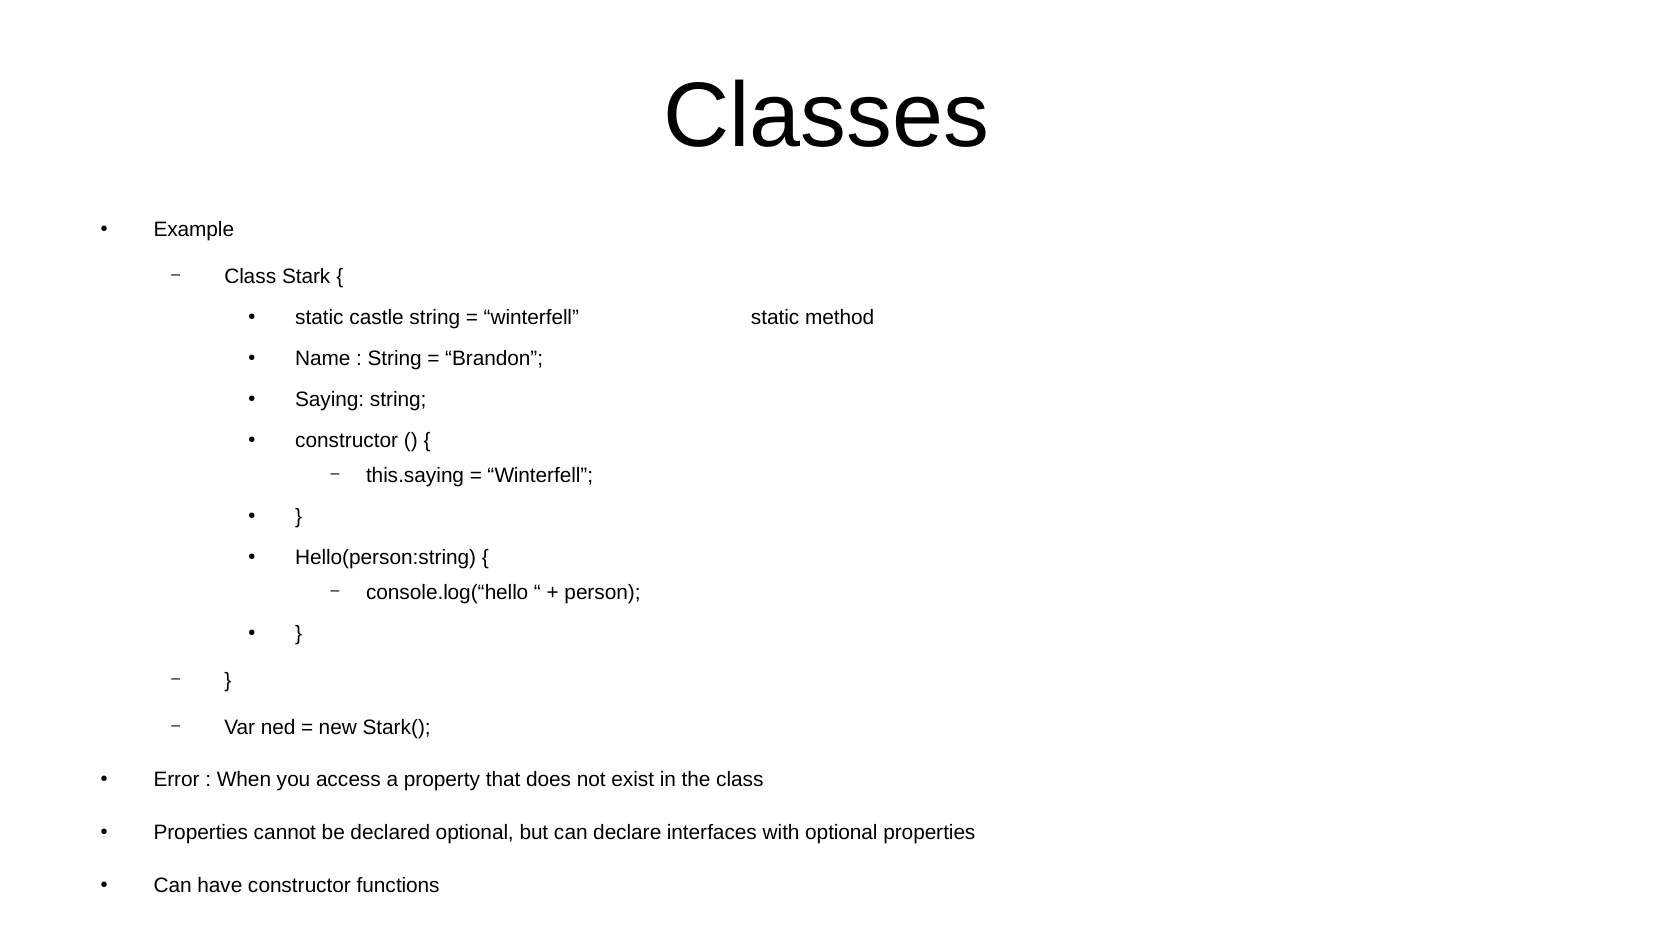

# Classes
Example
Class Stark {
static castle string = “winterfell” 			 static method
Name : String = “Brandon”;
Saying: string;
constructor () {
this.saying = “Winterfell”;
}
Hello(person:string) {
console.log(“hello “ + person);
}
}
Var ned = new Stark();
Error : When you access a property that does not exist in the class
Properties cannot be declared optional, but can declare interfaces with optional properties
Can have constructor functions